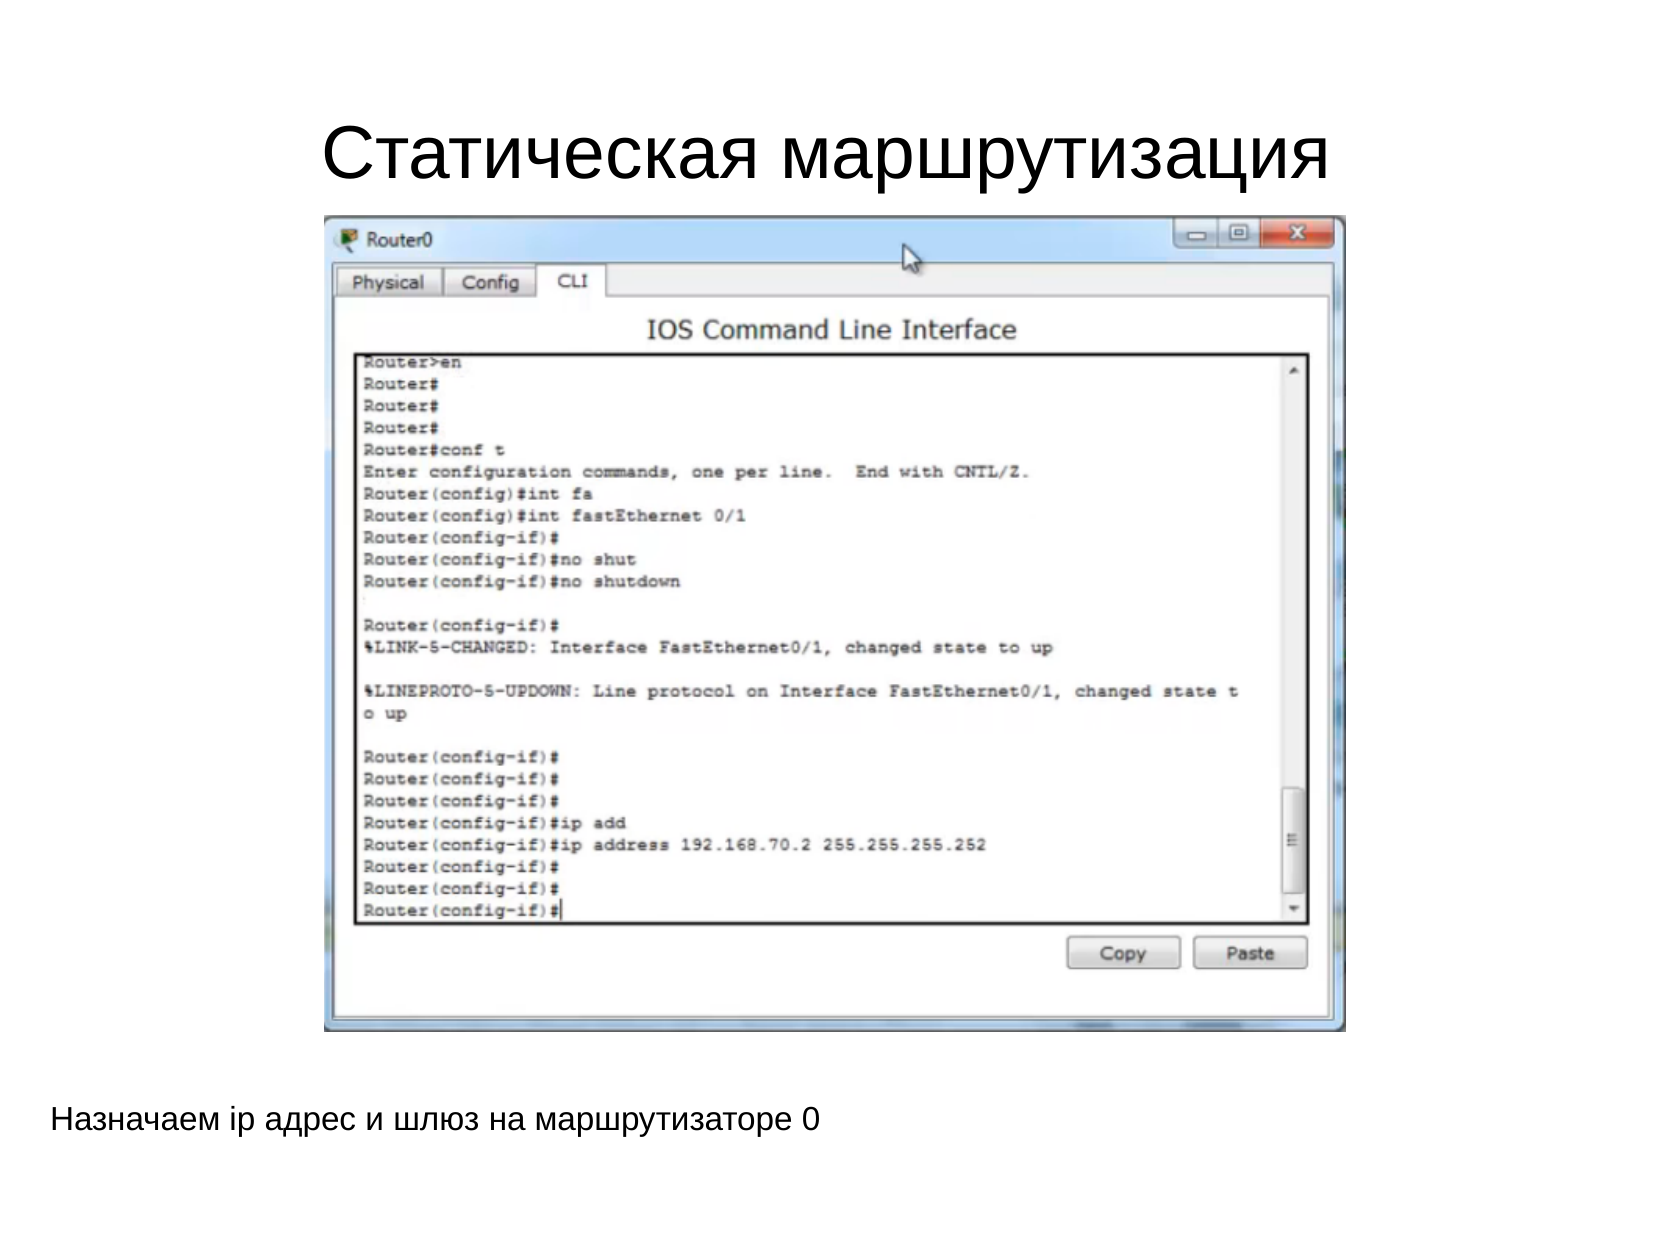

# Статическая маршрутизация
Назначаем ip адрес и шлюз на маршрутизаторе 0